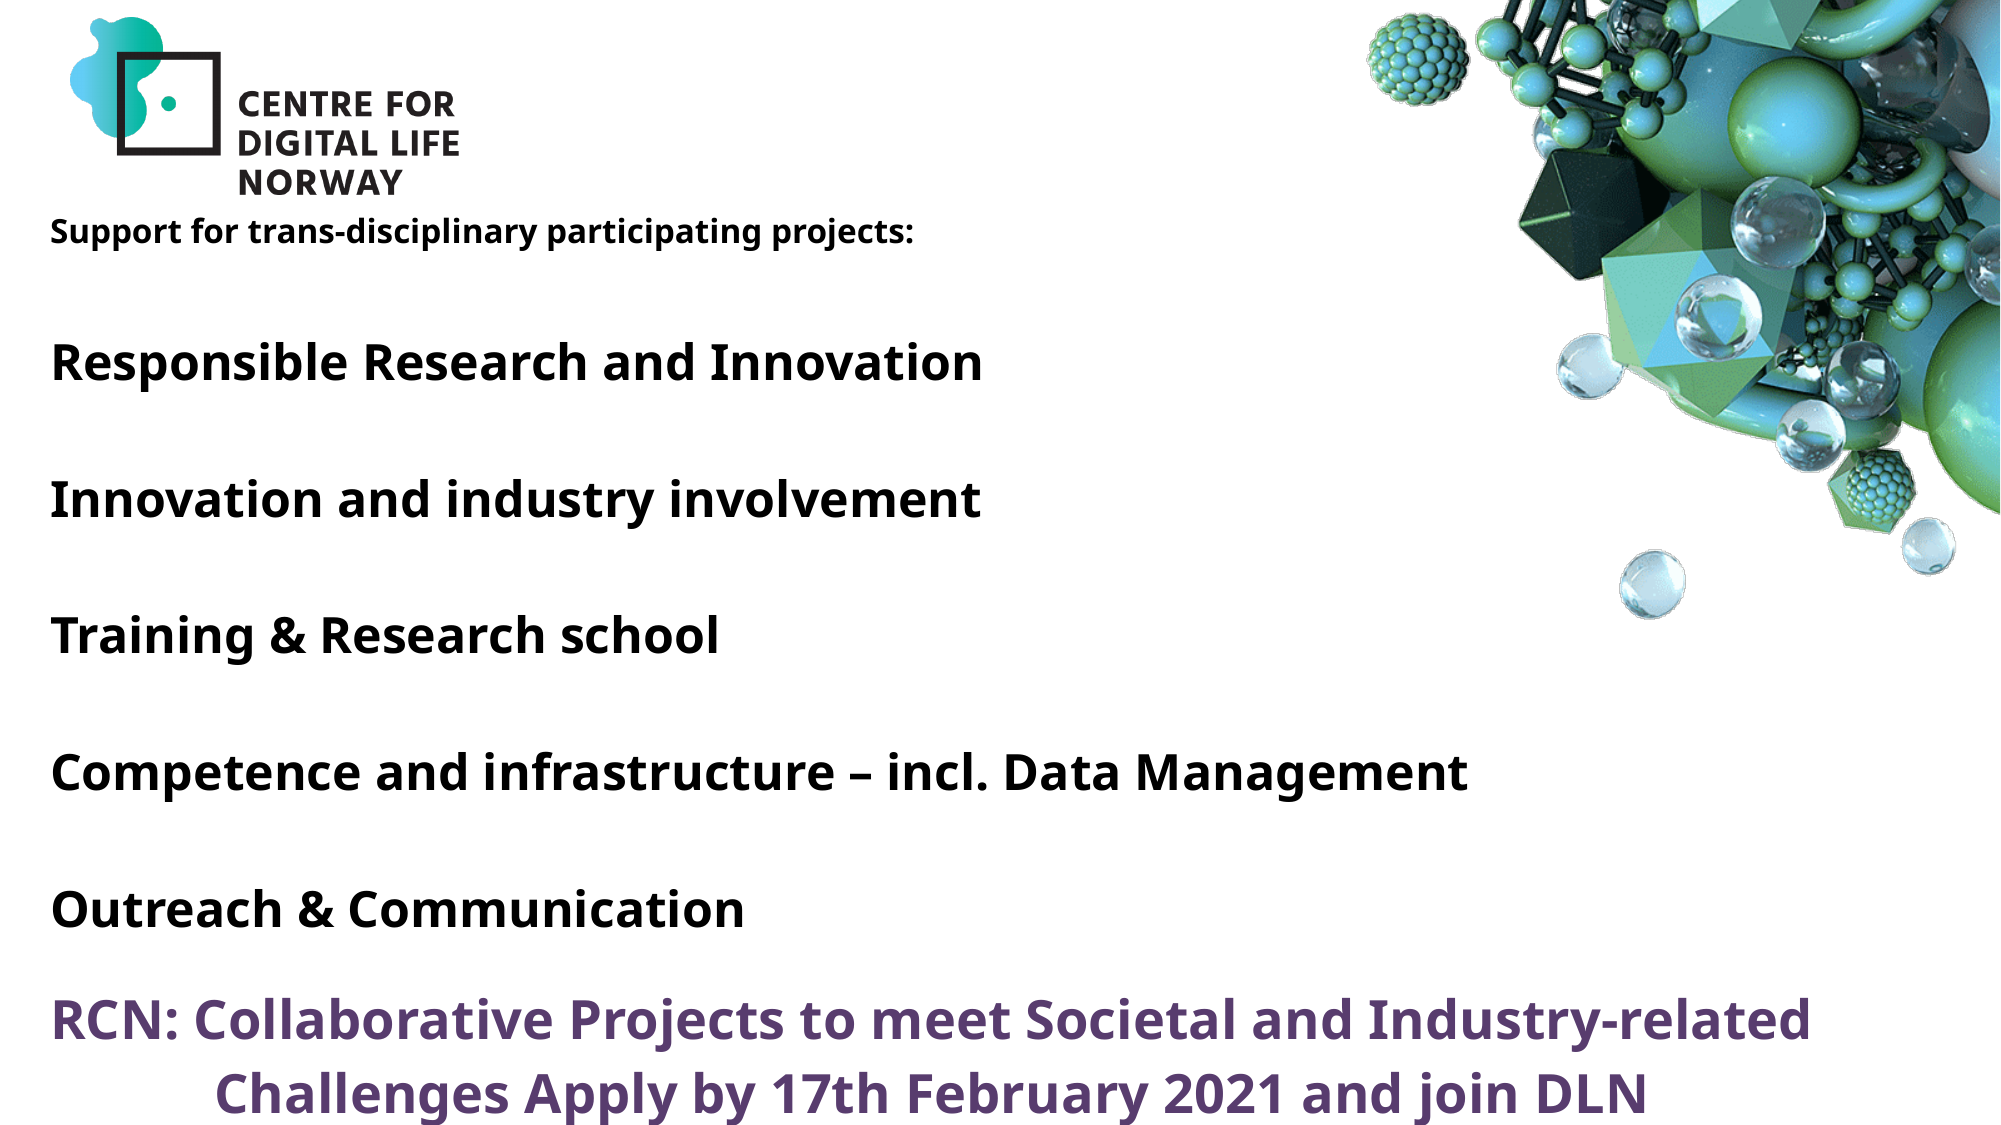

Support for trans-disciplinary participating projects:
Responsible Research and Innovation
Innovation and industry involvement
Training & Research school
Competence and infrastructure – incl. Data Management
Outreach & Communication
RCN: Collaborative Projects to meet Societal and Industry-related Challenges Apply by 17th February 2021 and join DLN